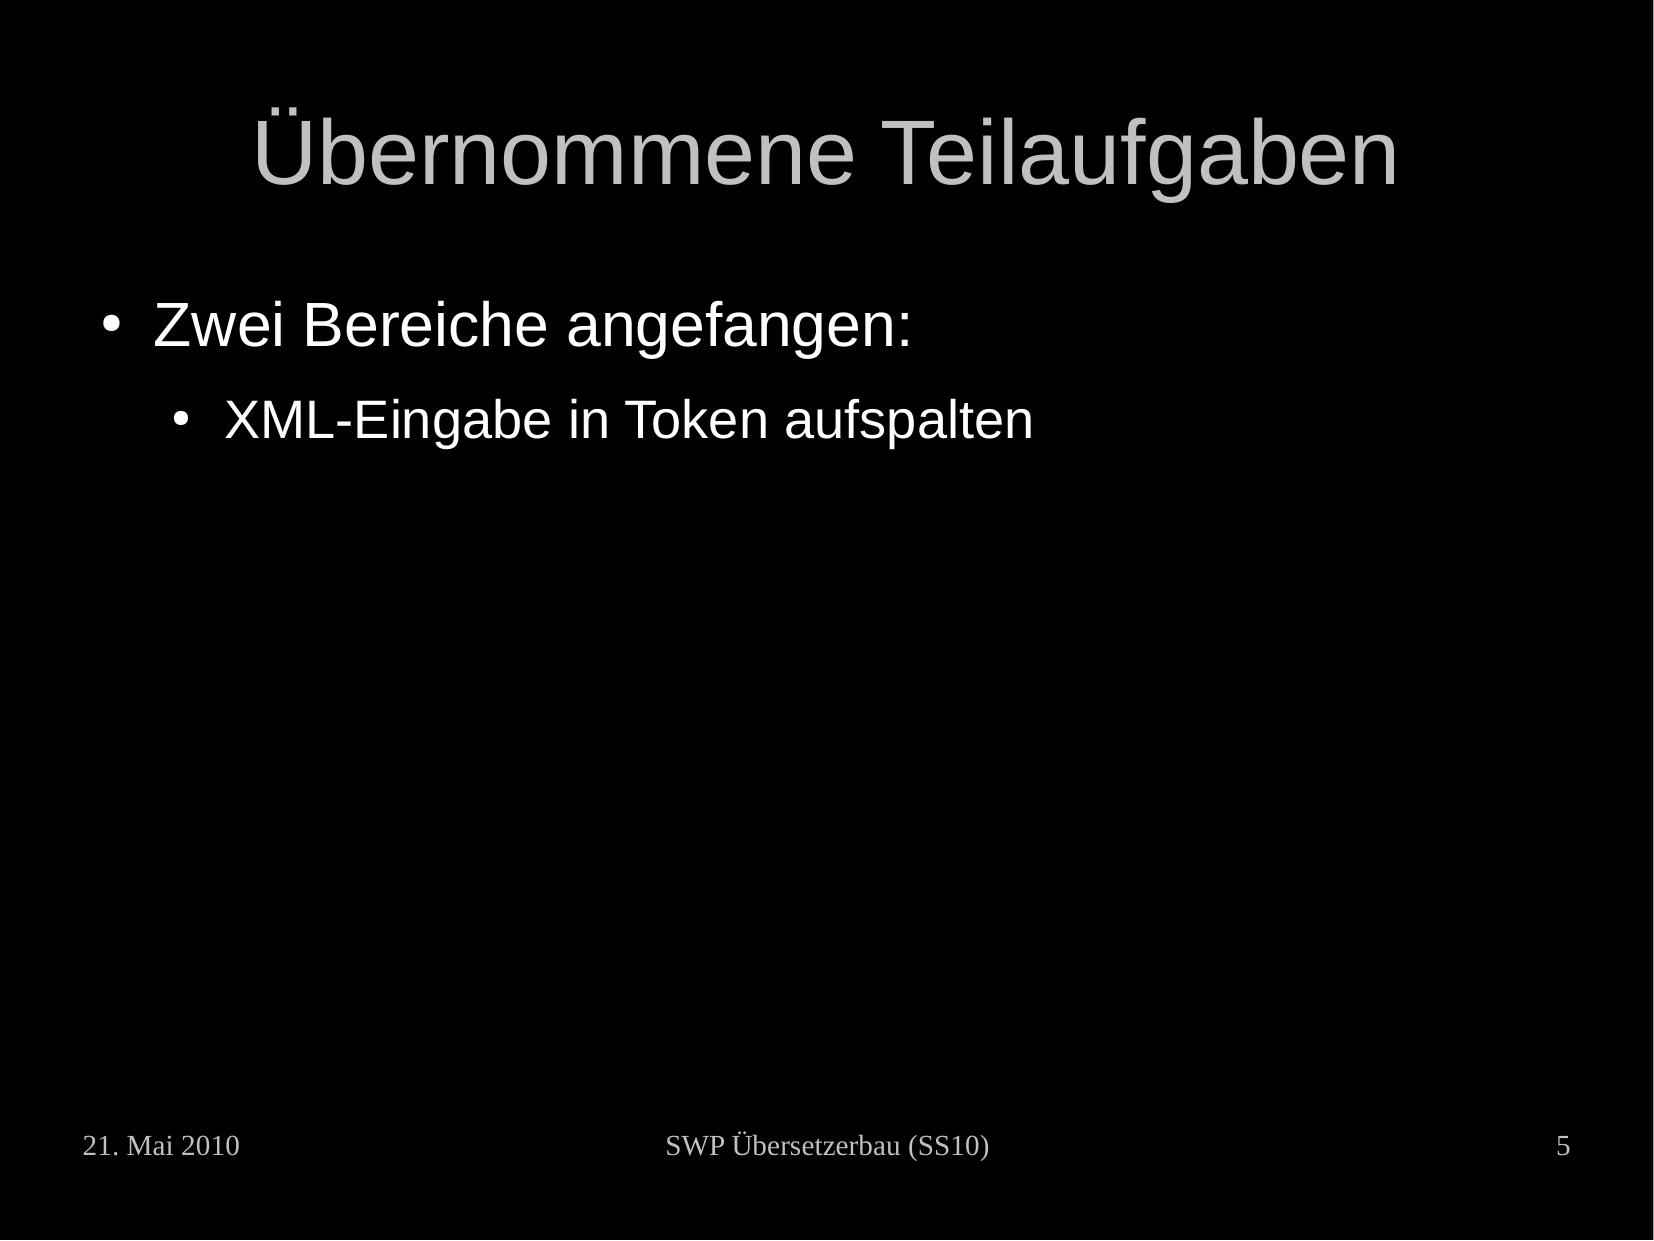

# Übernommene Teilaufgaben
Zwei Bereiche angefangen:
XML-Eingabe in Token aufspalten
5